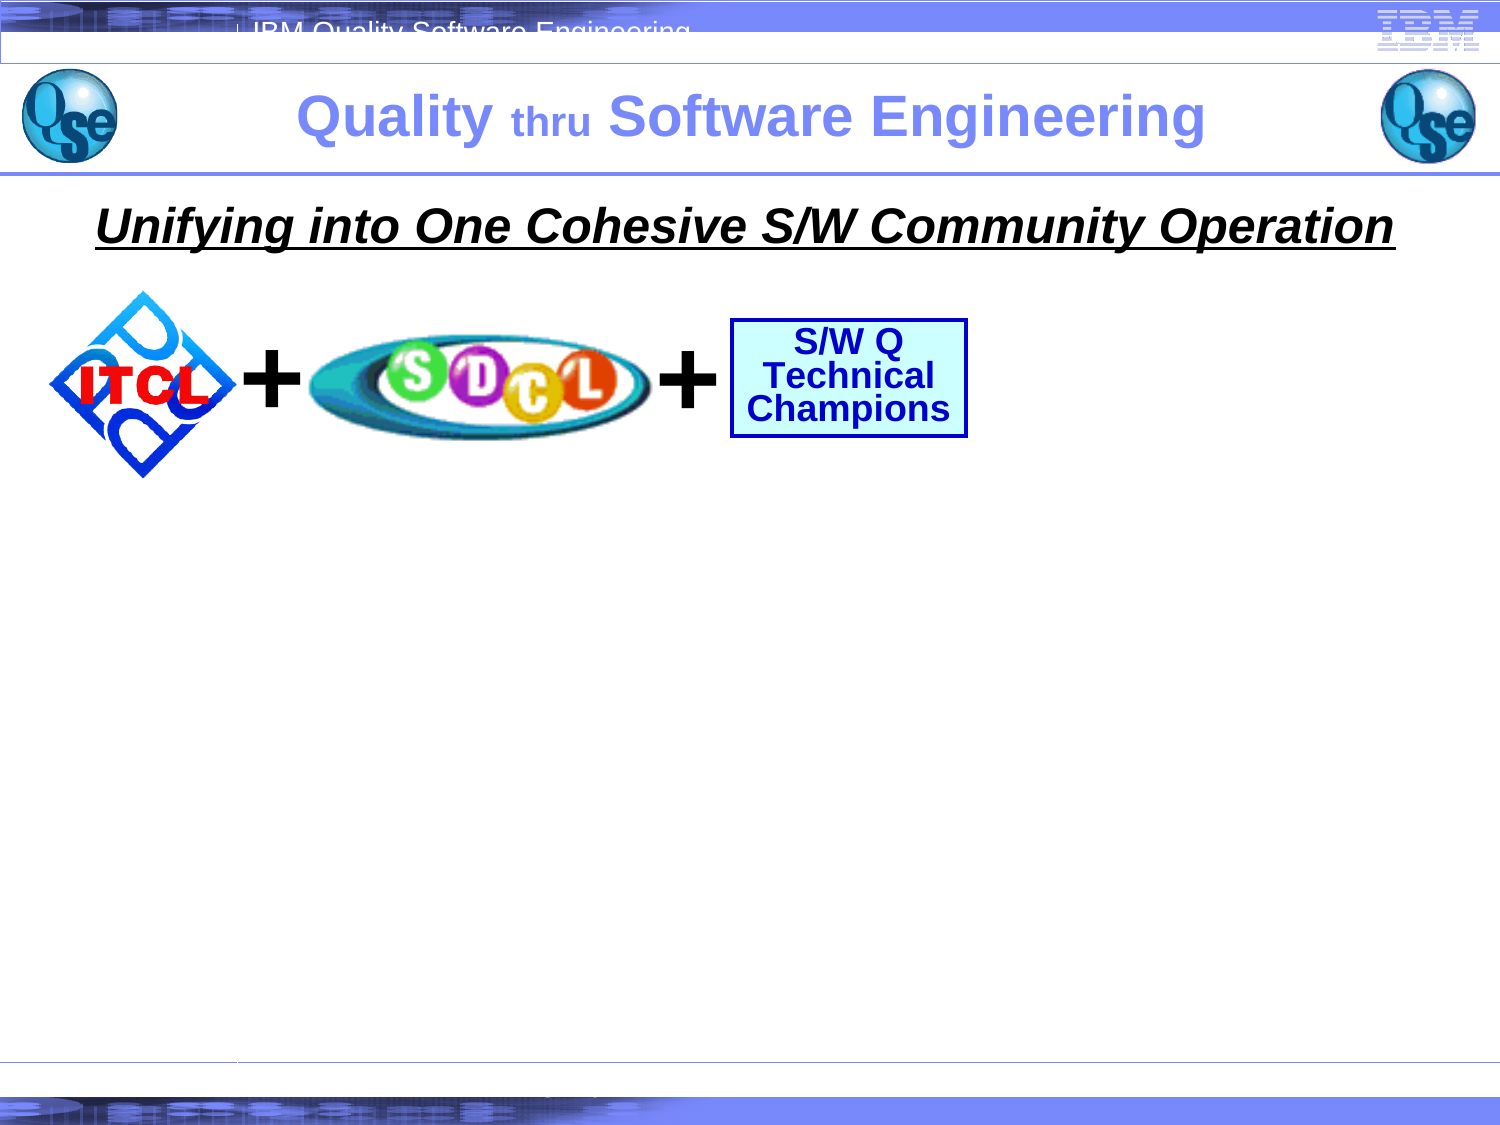

# Quality thru Software Engineering
Unifying into One Cohesive S/W Community Operation
+
+
S/W Q
Technical
Champions
16